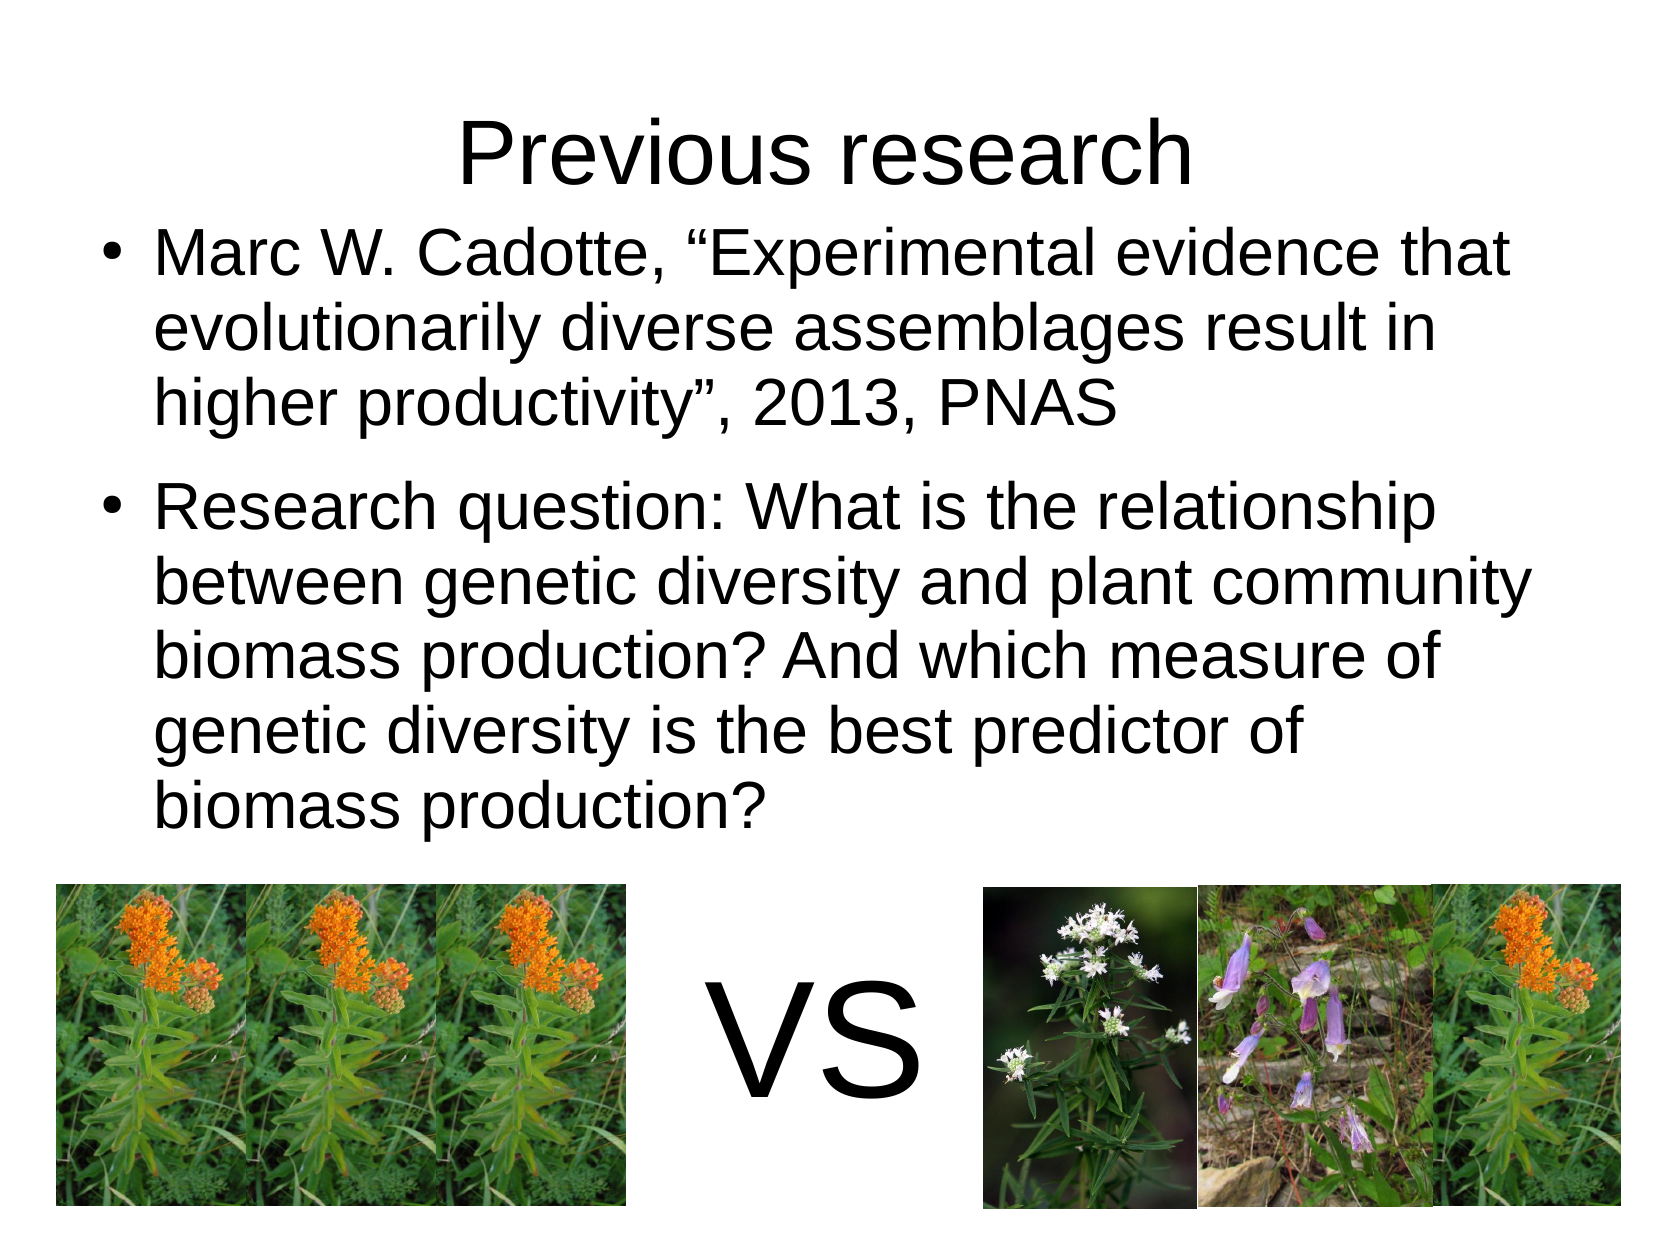

# Previous research
Marc W. Cadotte, “Experimental evidence that evolutionarily diverse assemblages result in higher productivity”, 2013, PNAS
Research question: What is the relationship between genetic diversity and plant community biomass production? And which measure of genetic diversity is the best predictor of biomass production?
VS